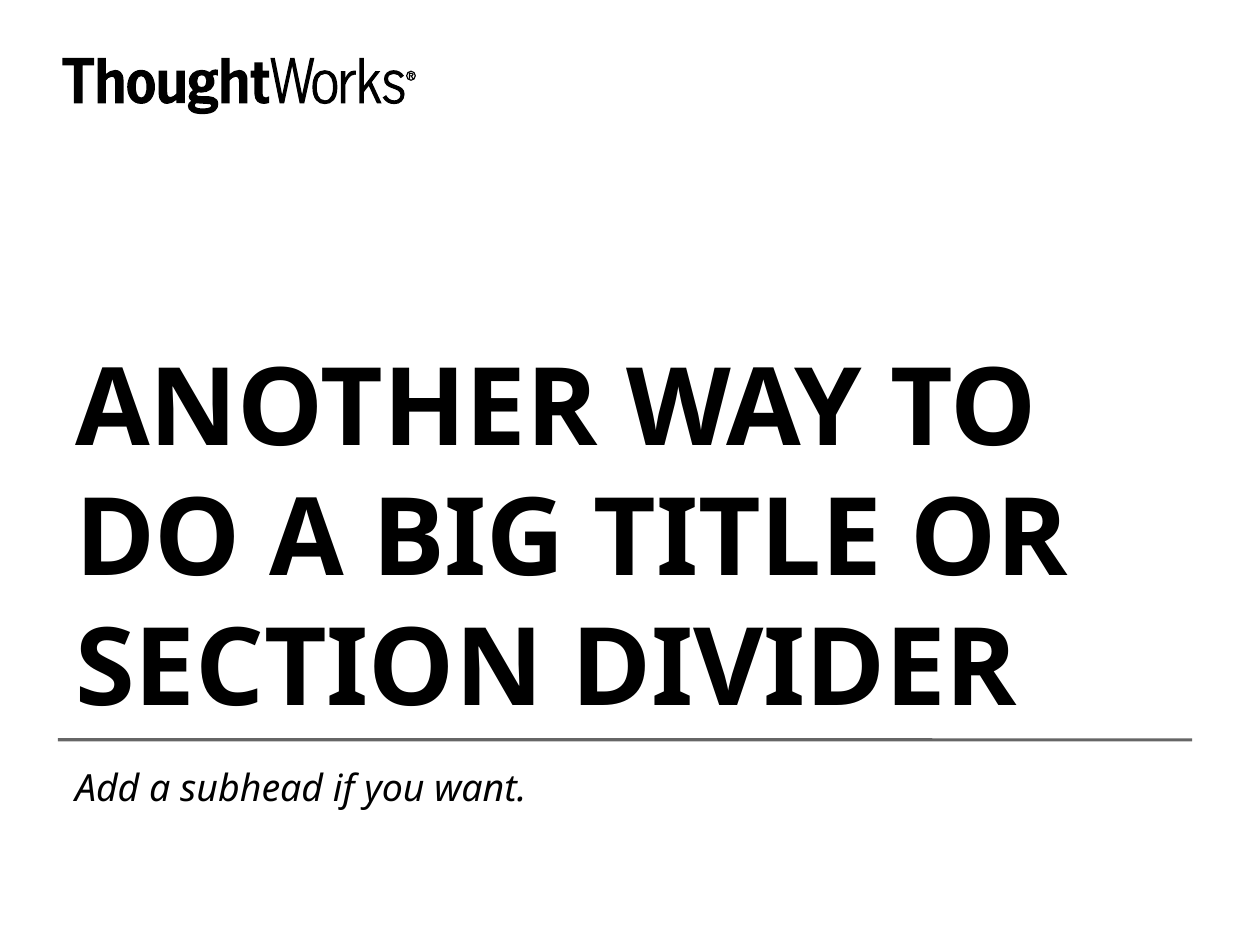

# ANOTHER WAY TO DO A BIG TITLE OR SECTION DIVIDER
Add a subhead if you want.